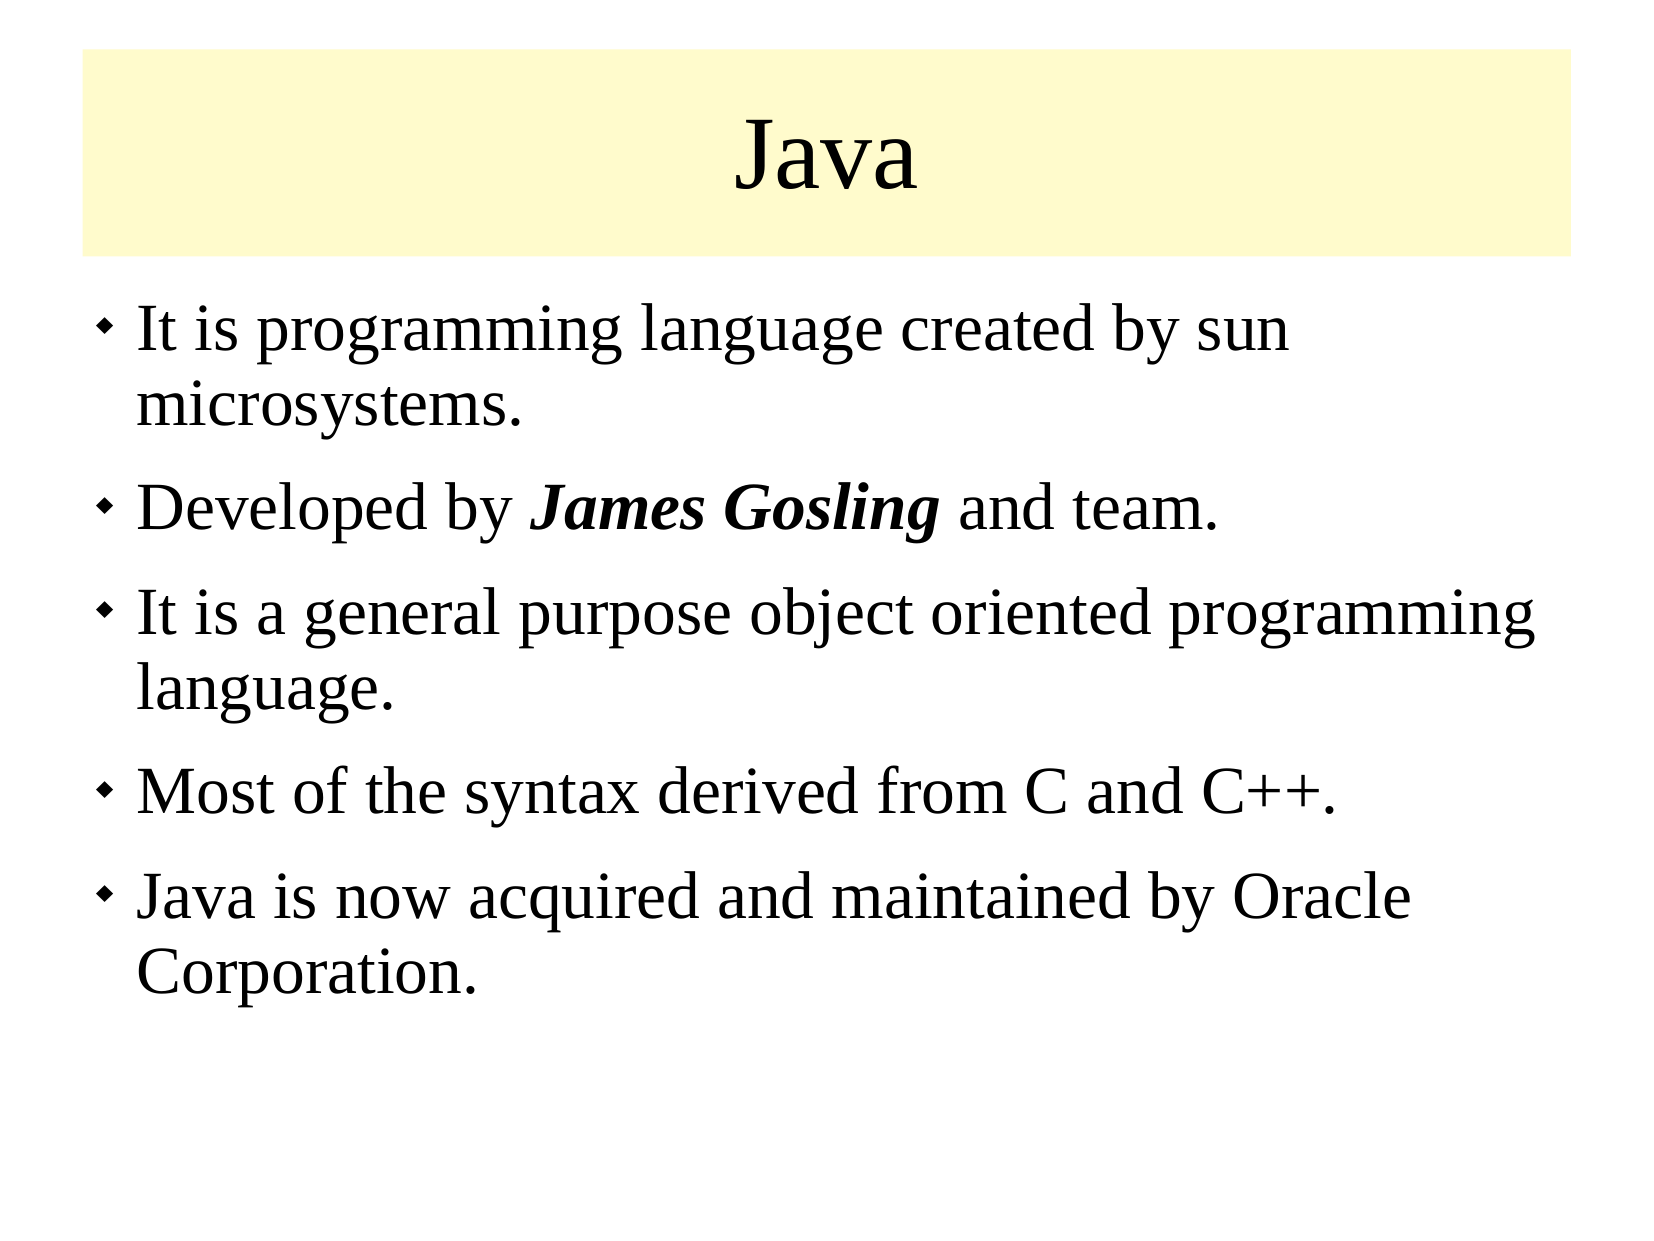

# Java
It is programming language created by sun microsystems.
Developed by James Gosling and team.
It is a general purpose object oriented programming language.
Most of the syntax derived from C and C++.
Java is now acquired and maintained by Oracle Corporation.